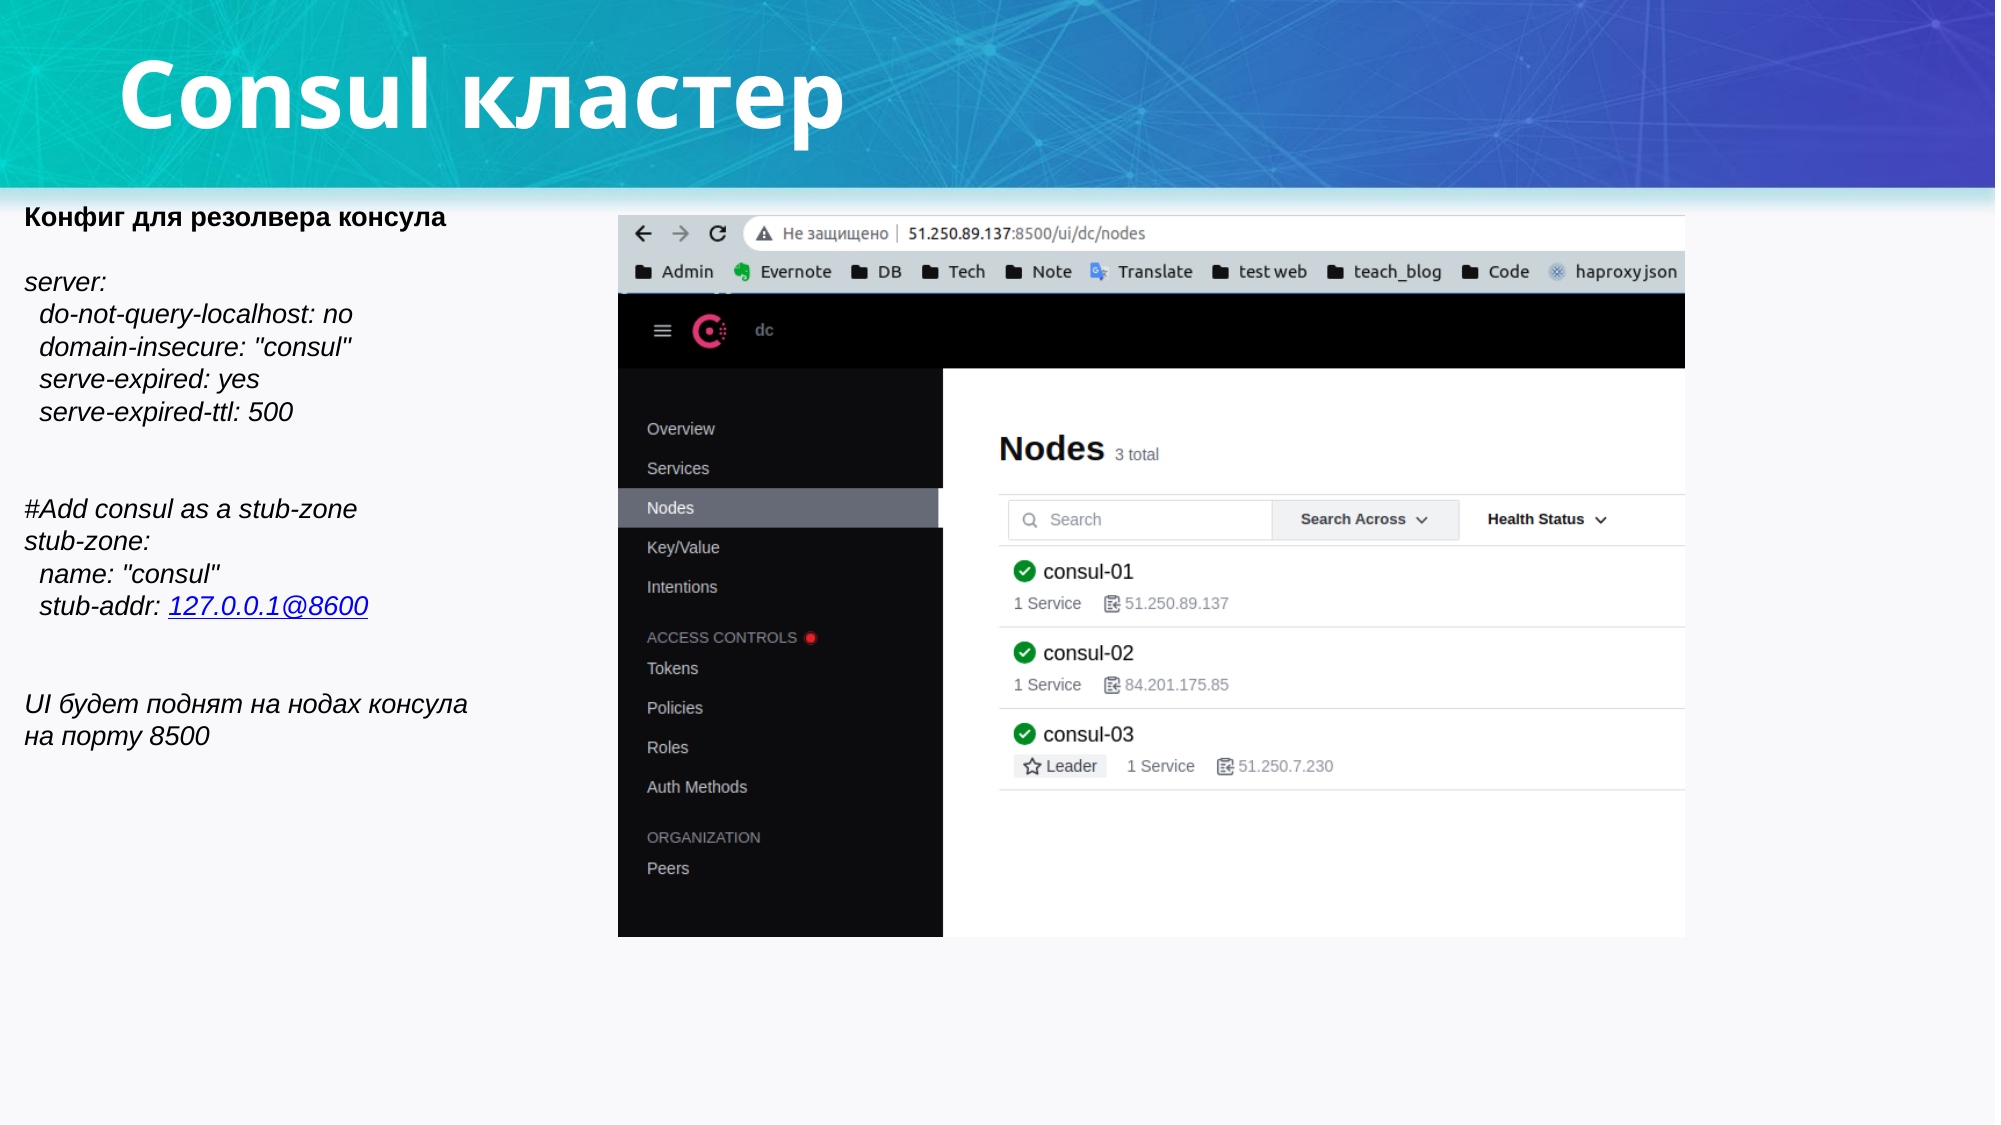

Consul кластер
Конфиг для резолвера консула
server:
 do-not-query-localhost: no
 domain-insecure: "consul"
 serve-expired: yes
 serve-expired-ttl: 500
#Add consul as a stub-zone
stub-zone:
 name: "consul"
 stub-addr: 127.0.0.1@8600
UI будет поднят на нодах консула
на порту 8500